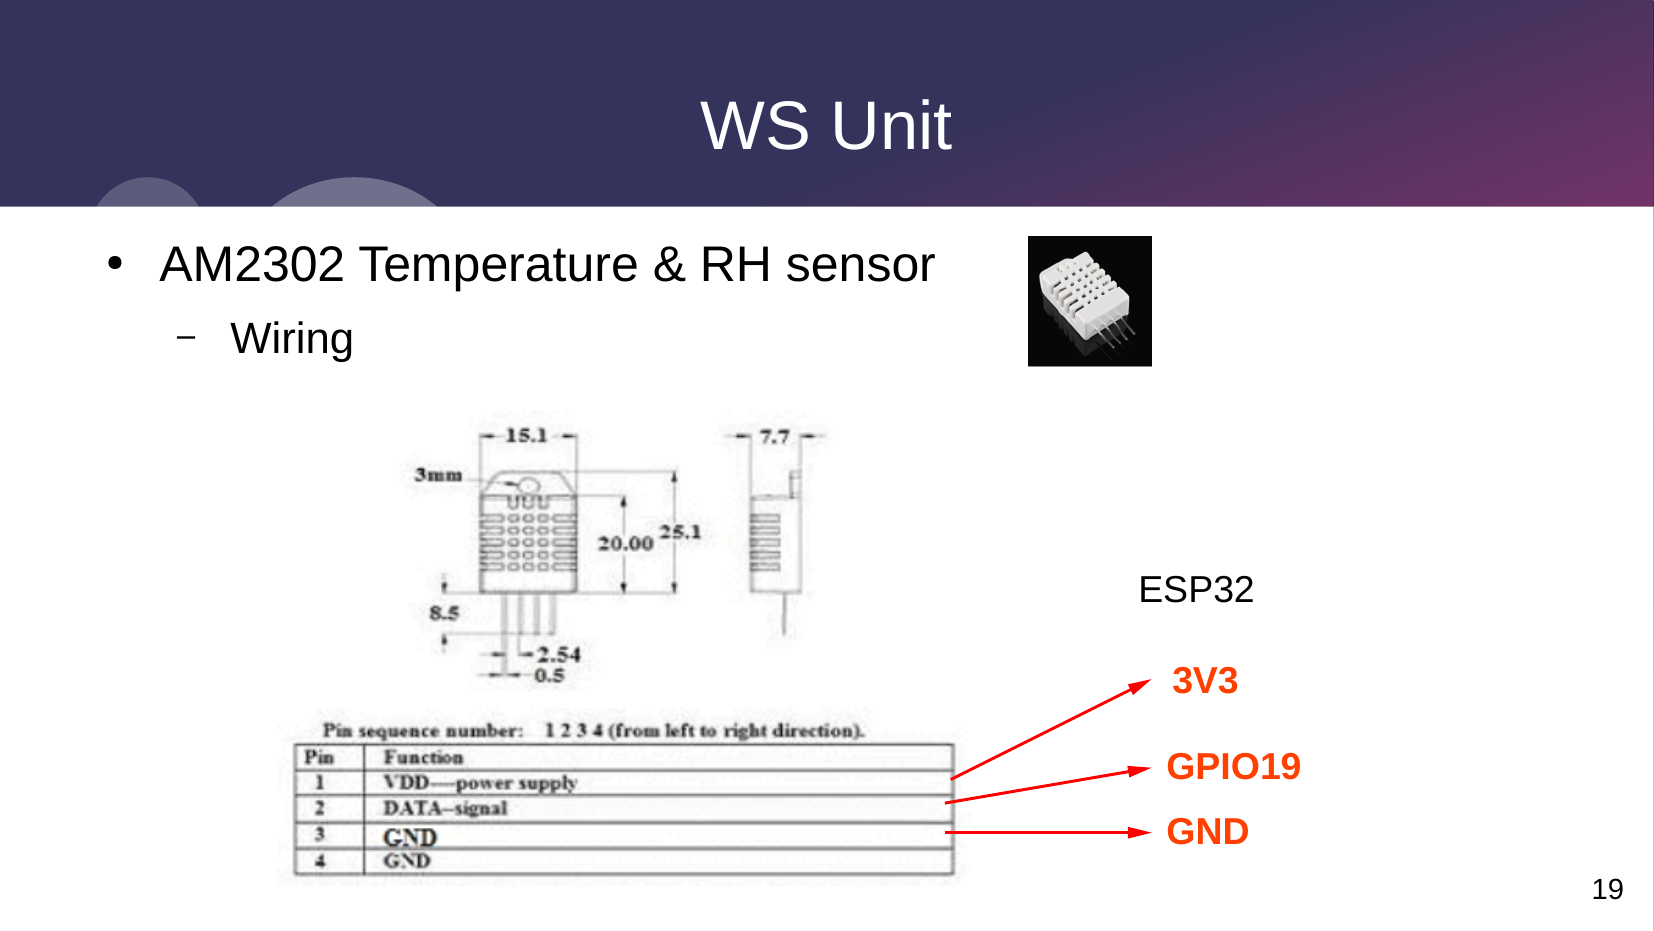

WS Unit
# AM2302 Temperature & RH sensor
Wiring
ESP32
3V3
GPIO19
GND